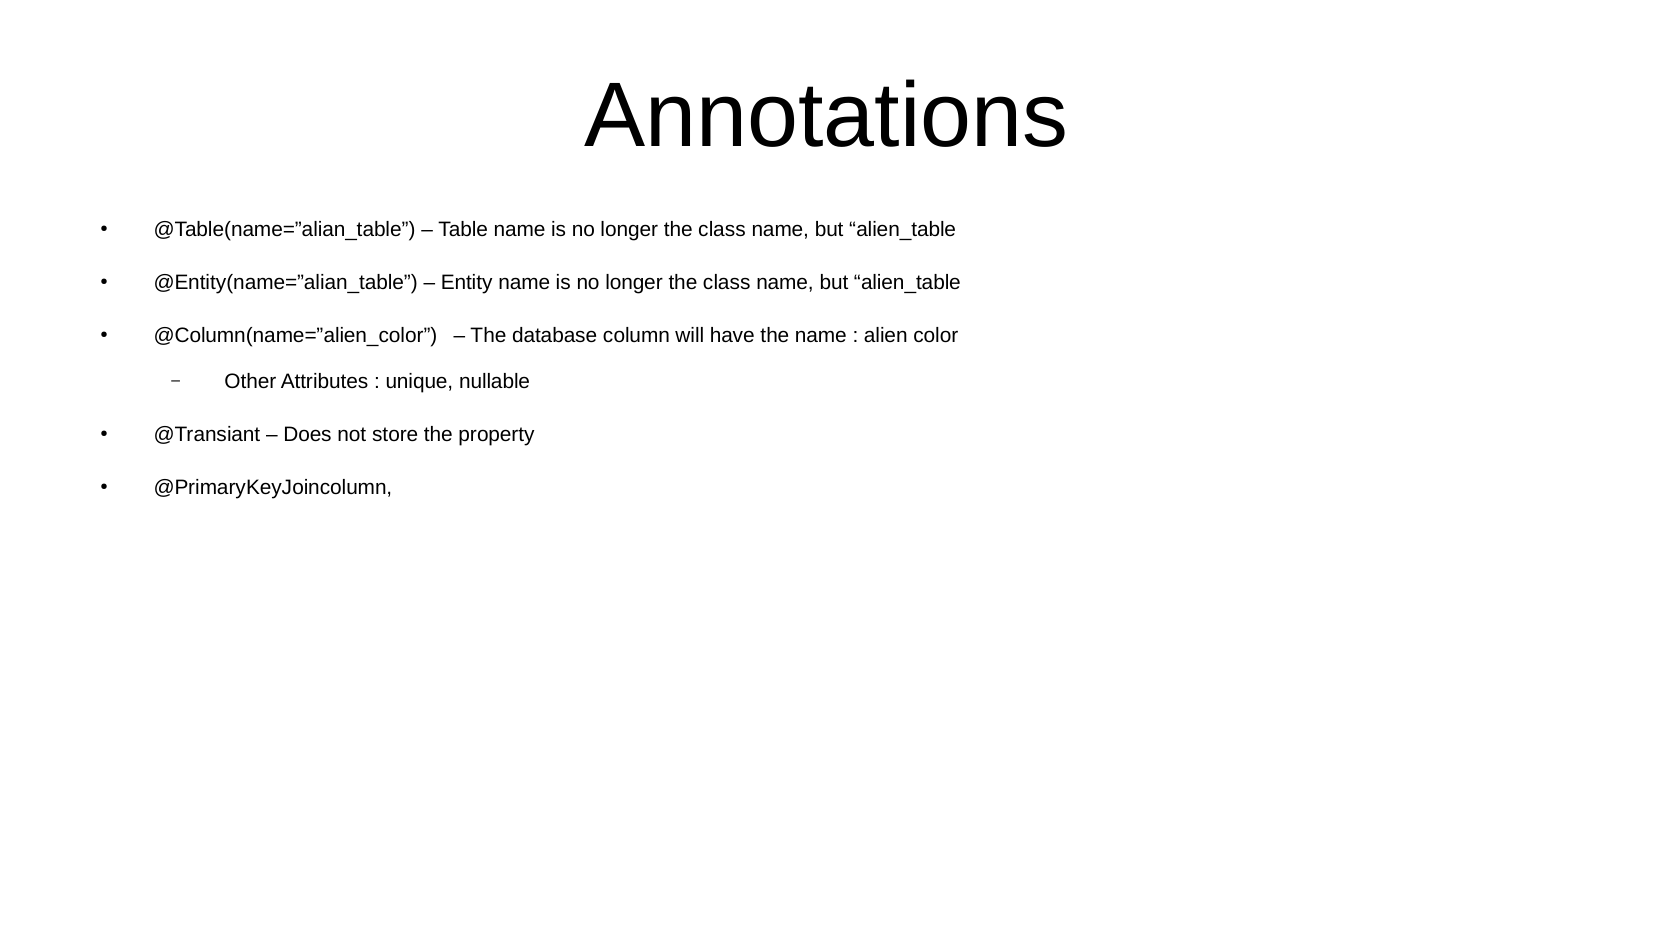

# Annotations
@Table(name=”alian_table”) – Table name is no longer the class name, but “alien_table
@Entity(name=”alian_table”) – Entity name is no longer the class name, but “alien_table
@Column(name=”alien_color”)	– The database column will have the name : alien color
Other Attributes : unique, nullable
@Transiant – Does not store the property
@PrimaryKeyJoincolumn,